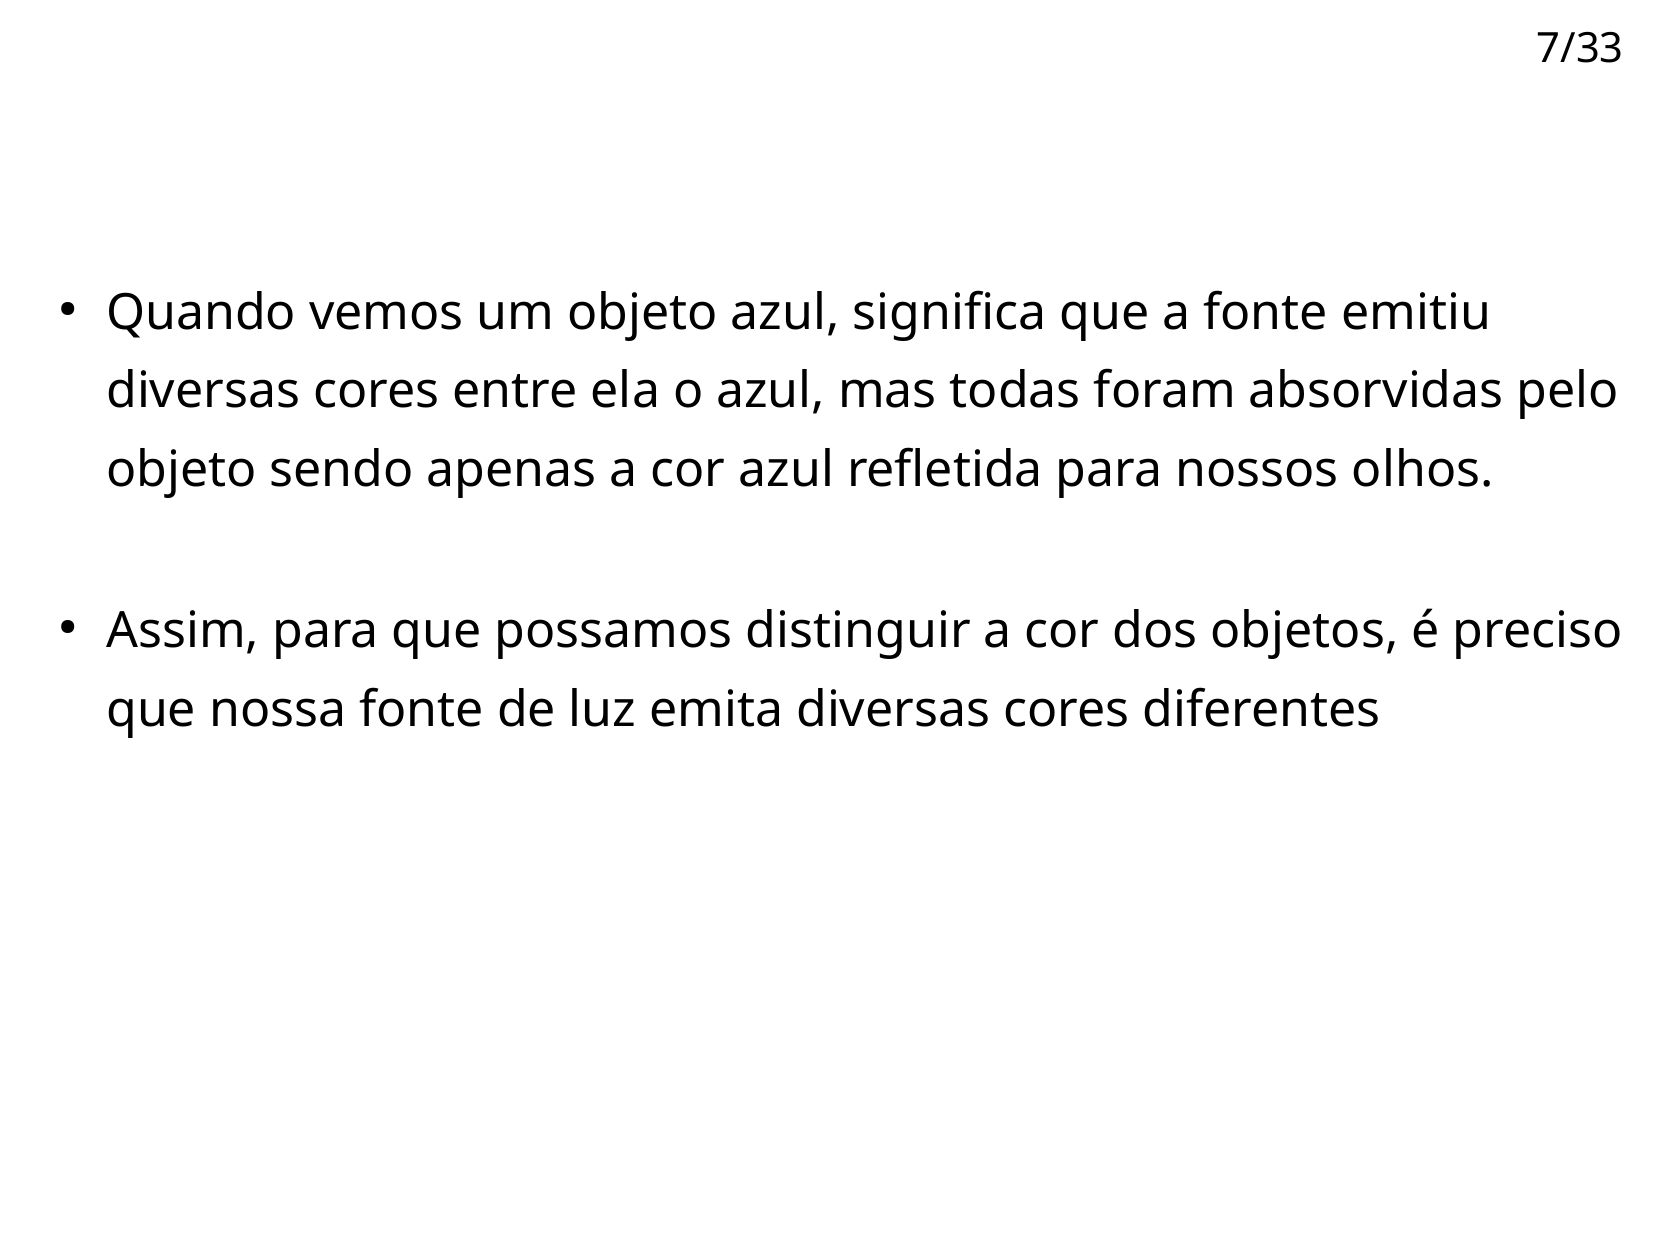

7
#
Quando vemos um objeto azul, significa que a fonte emitiu diversas cores entre ela o azul, mas todas foram absorvidas pelo objeto sendo apenas a cor azul refletida para nossos olhos.
Assim, para que possamos distinguir a cor dos objetos, é preciso que nossa fonte de luz emita diversas cores diferentes